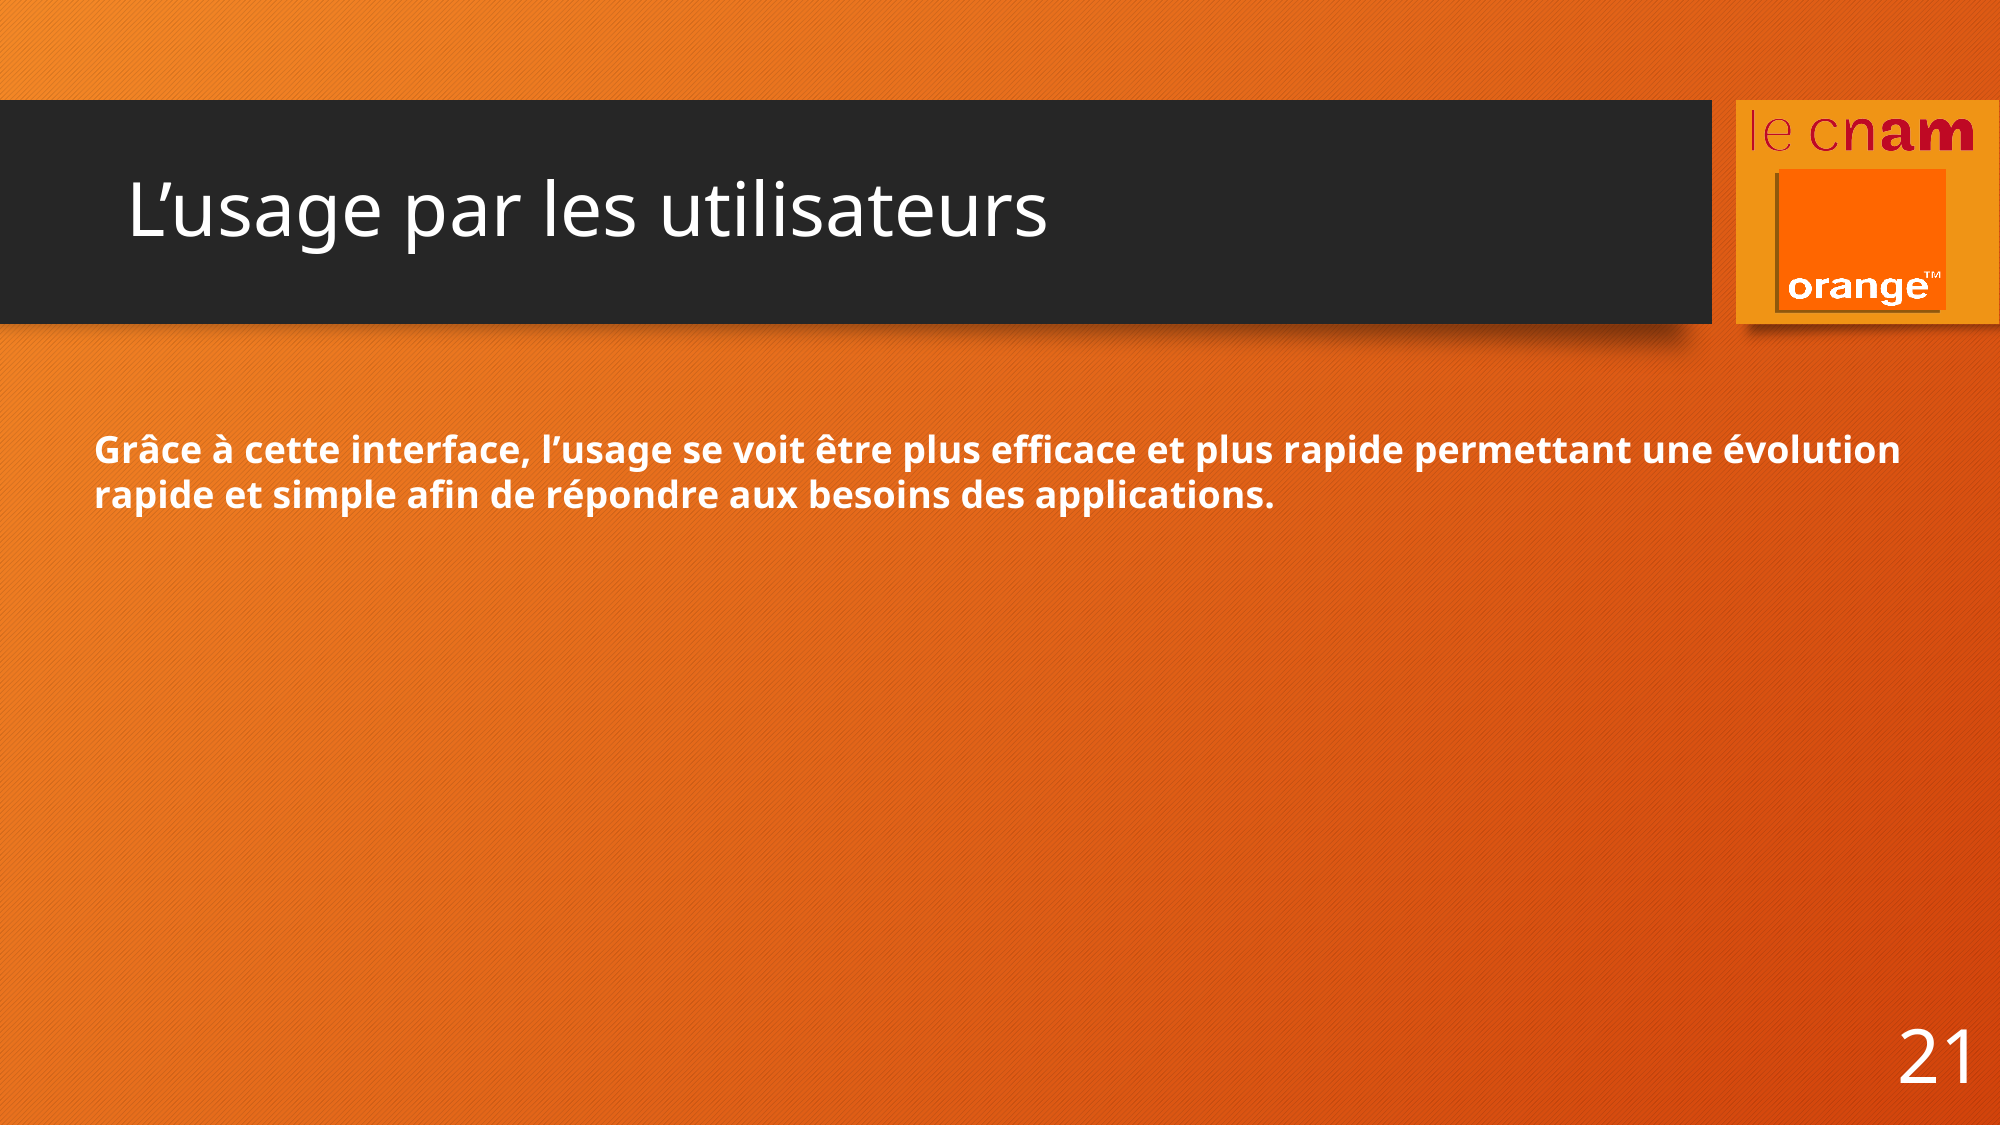

# L’usage par les utilisateurs
Grâce à cette interface, l’usage se voit être plus efficace et plus rapide permettant une évolution rapide et simple afin de répondre aux besoins des applications.